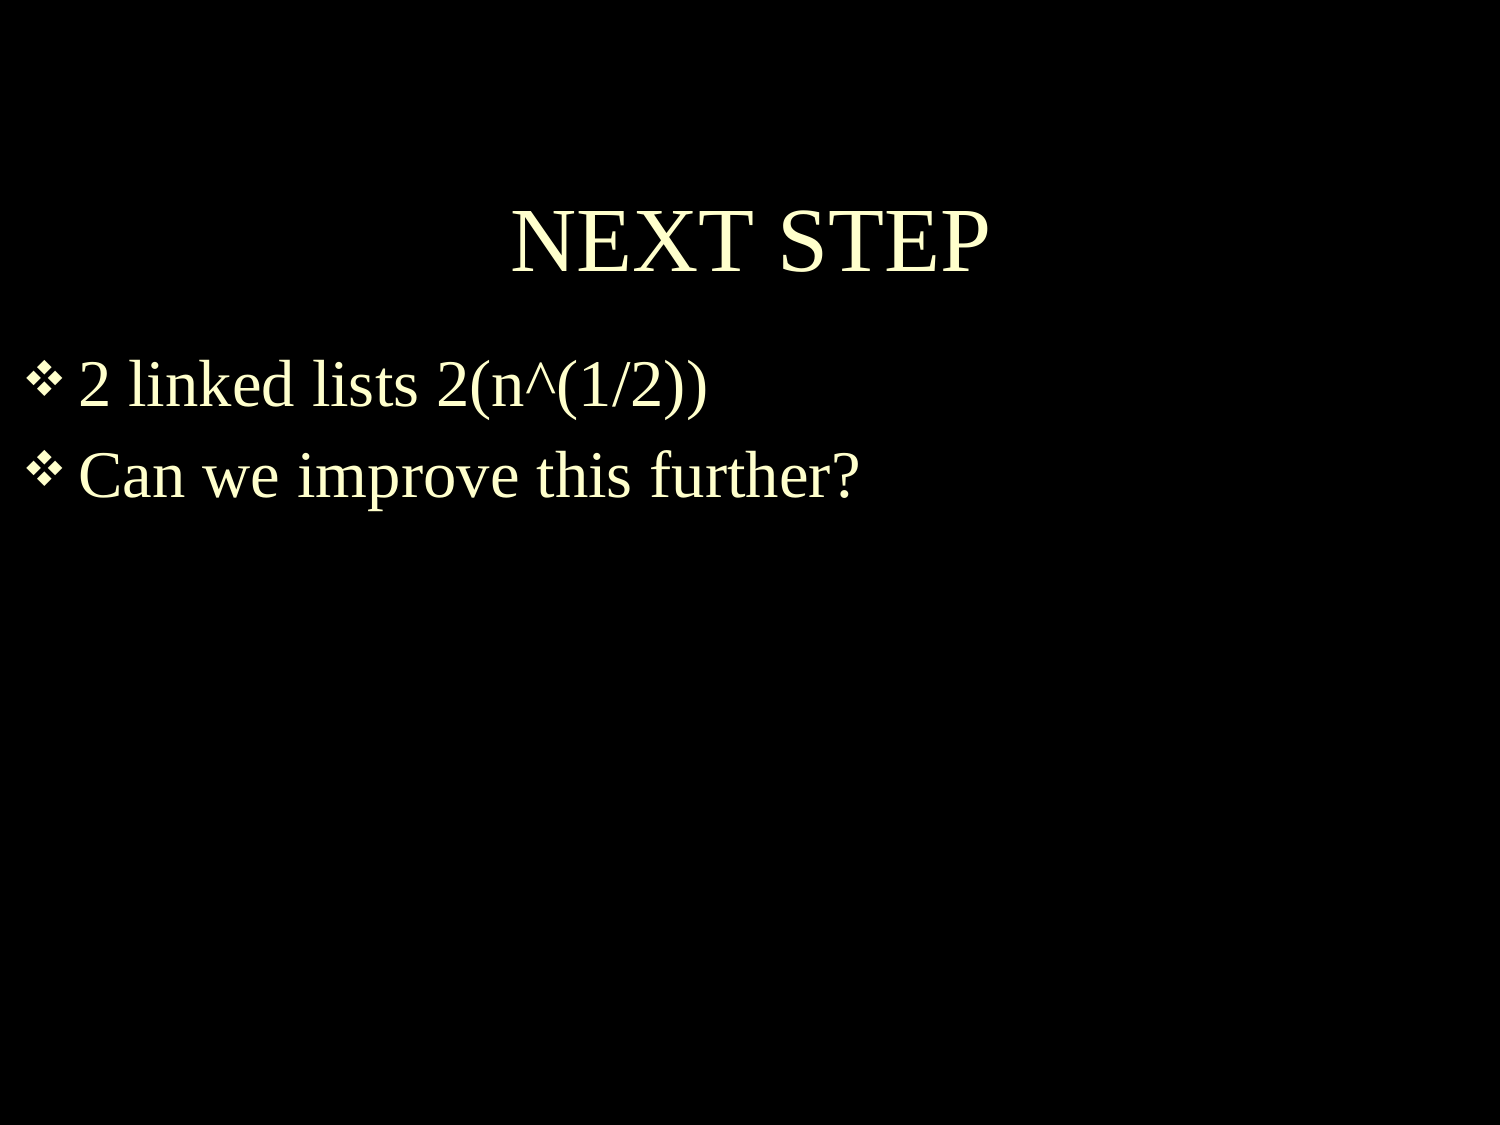

# NEXT STEP
2 linked lists 2(n^(1/2))
Can we improve this further?